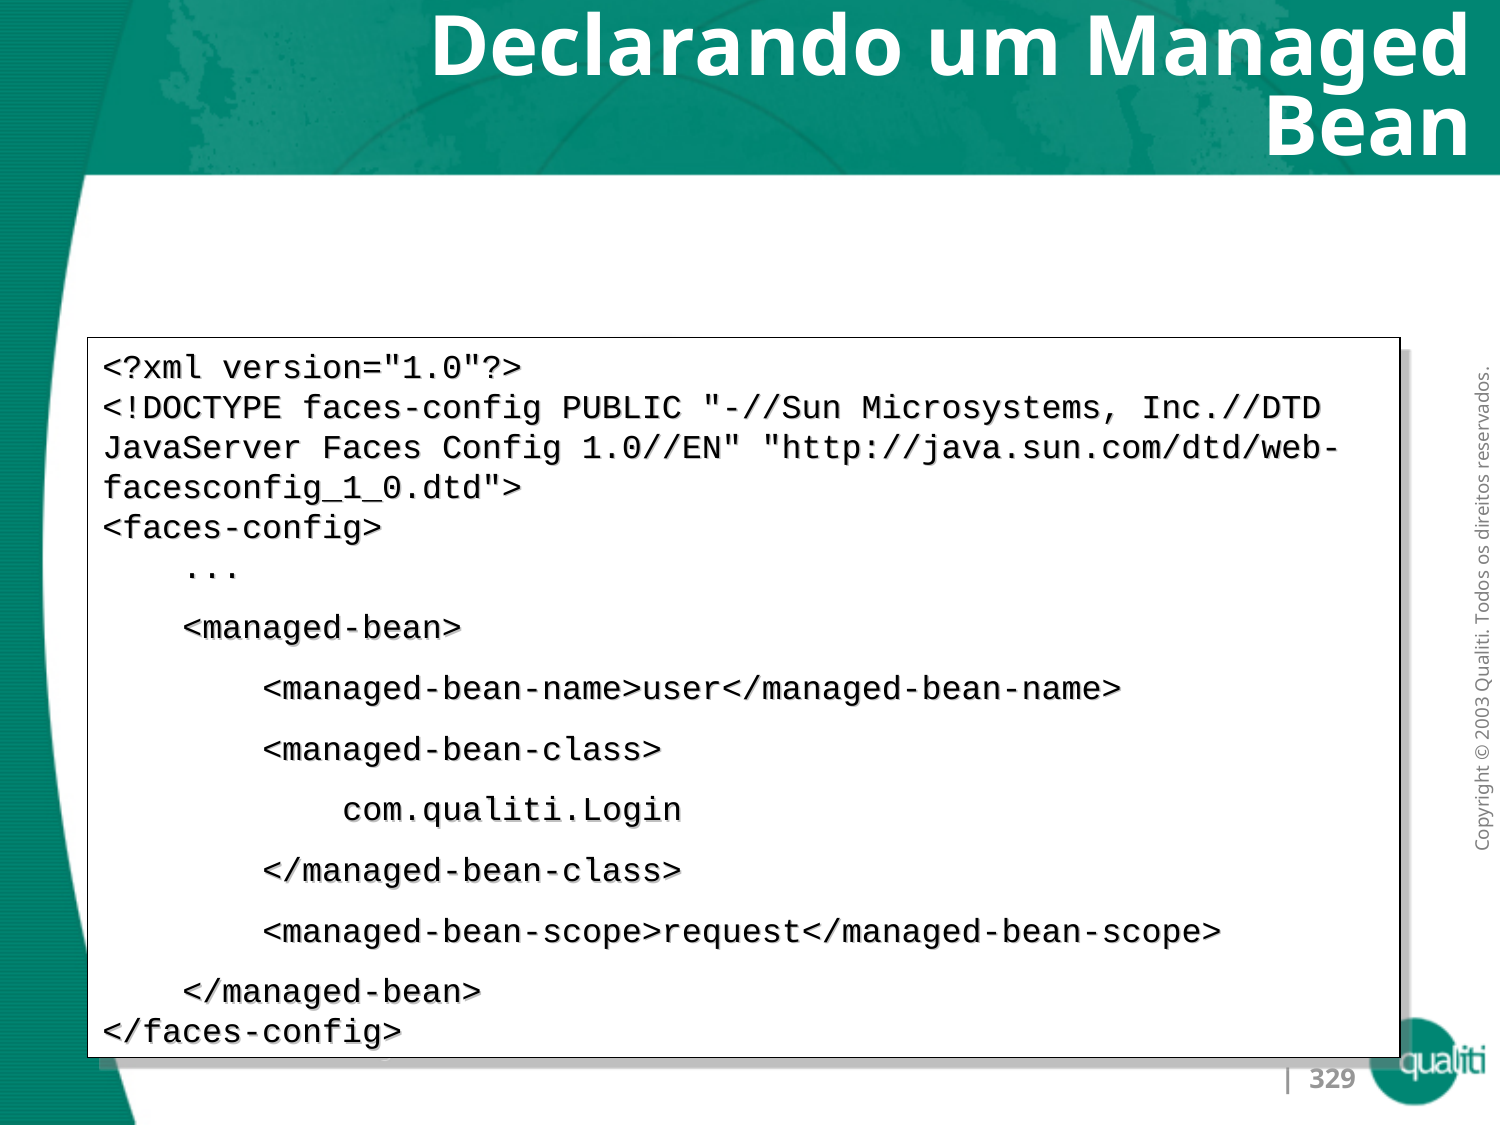

# Declarando um Managed Bean
<?xml version="1.0"?>
<!DOCTYPE faces-config PUBLIC "-//Sun Microsystems, Inc.//DTD JavaServer Faces Config 1.0//EN" "http://java.sun.com/dtd/web-facesconfig_1_0.dtd">
<faces-config>
 ...
 <managed-bean>
 <managed-bean-name>user</managed-bean-name>
 <managed-bean-class>
 com.qualiti.Login
 </managed-bean-class>
 <managed-bean-scope>request</managed-bean-scope>
 </managed-bean>
</faces-config>